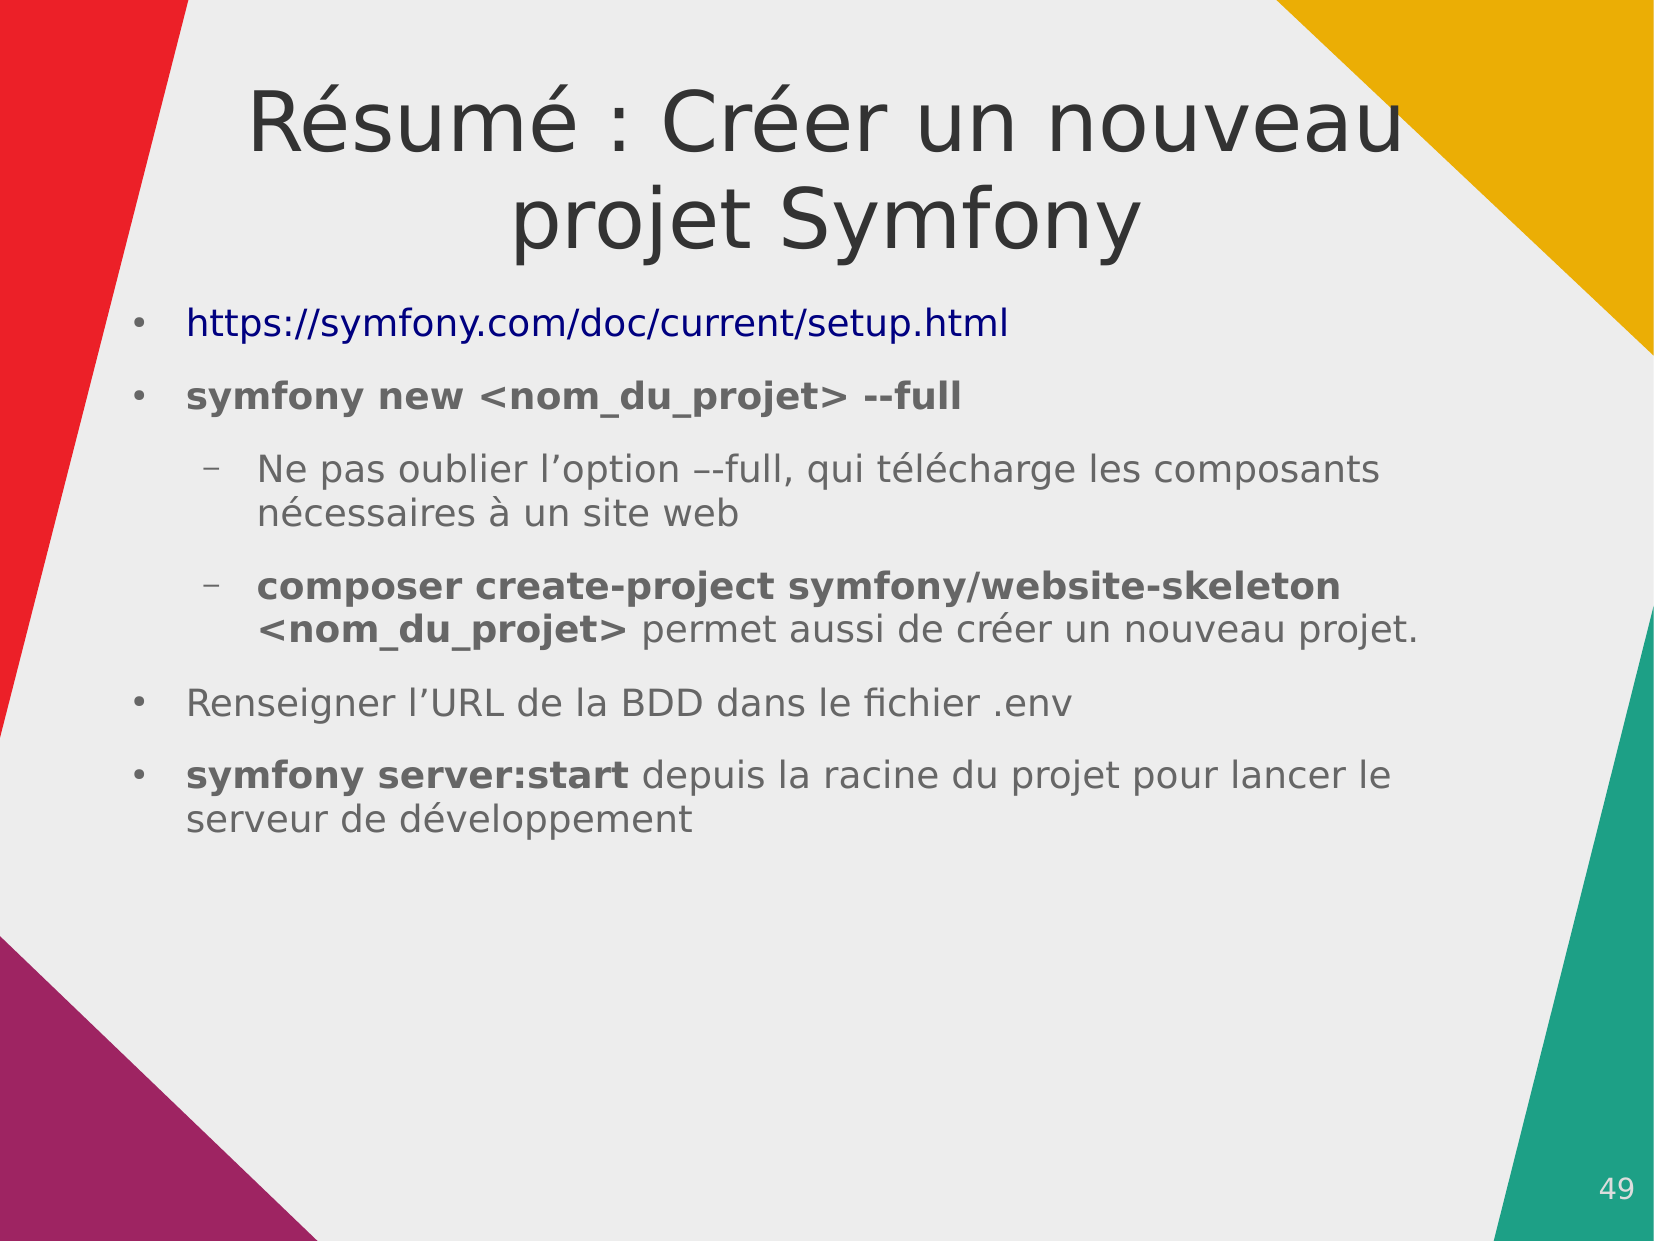

# Résumé : Créer un nouveau projet Symfony
https://symfony.com/doc/current/setup.html
symfony new <nom_du_projet> --full
Ne pas oublier l’option –-full, qui télécharge les composants nécessaires à un site web
composer create-project symfony/website-skeleton <nom_du_projet> permet aussi de créer un nouveau projet.
Renseigner l’URL de la BDD dans le fichier .env
symfony server:start depuis la racine du projet pour lancer le serveur de développement
49